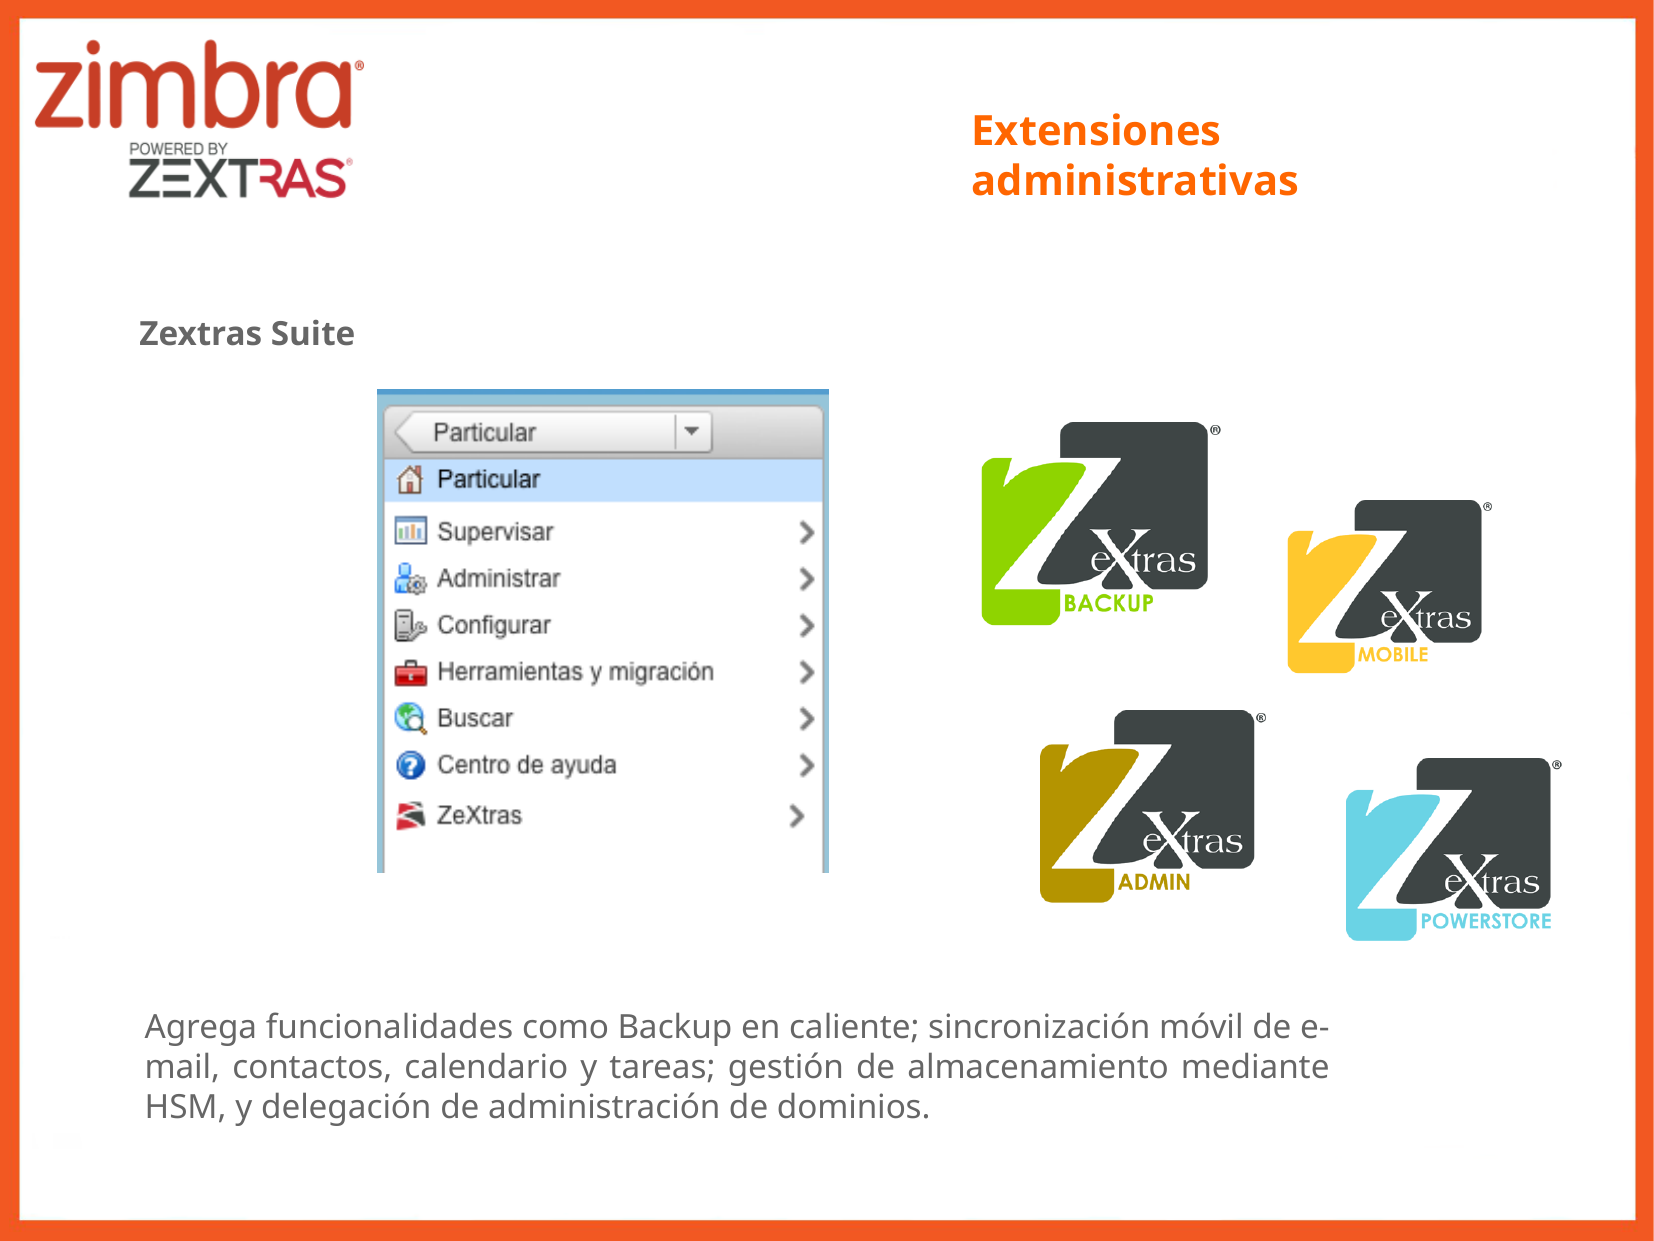

Extensiones administrativas
Zextras Suite
Agrega funcionalidades como Backup en caliente; sincronización móvil de e-mail, contactos, calendario y tareas; gestión de almacenamiento mediante HSM, y delegación de administración de dominios.